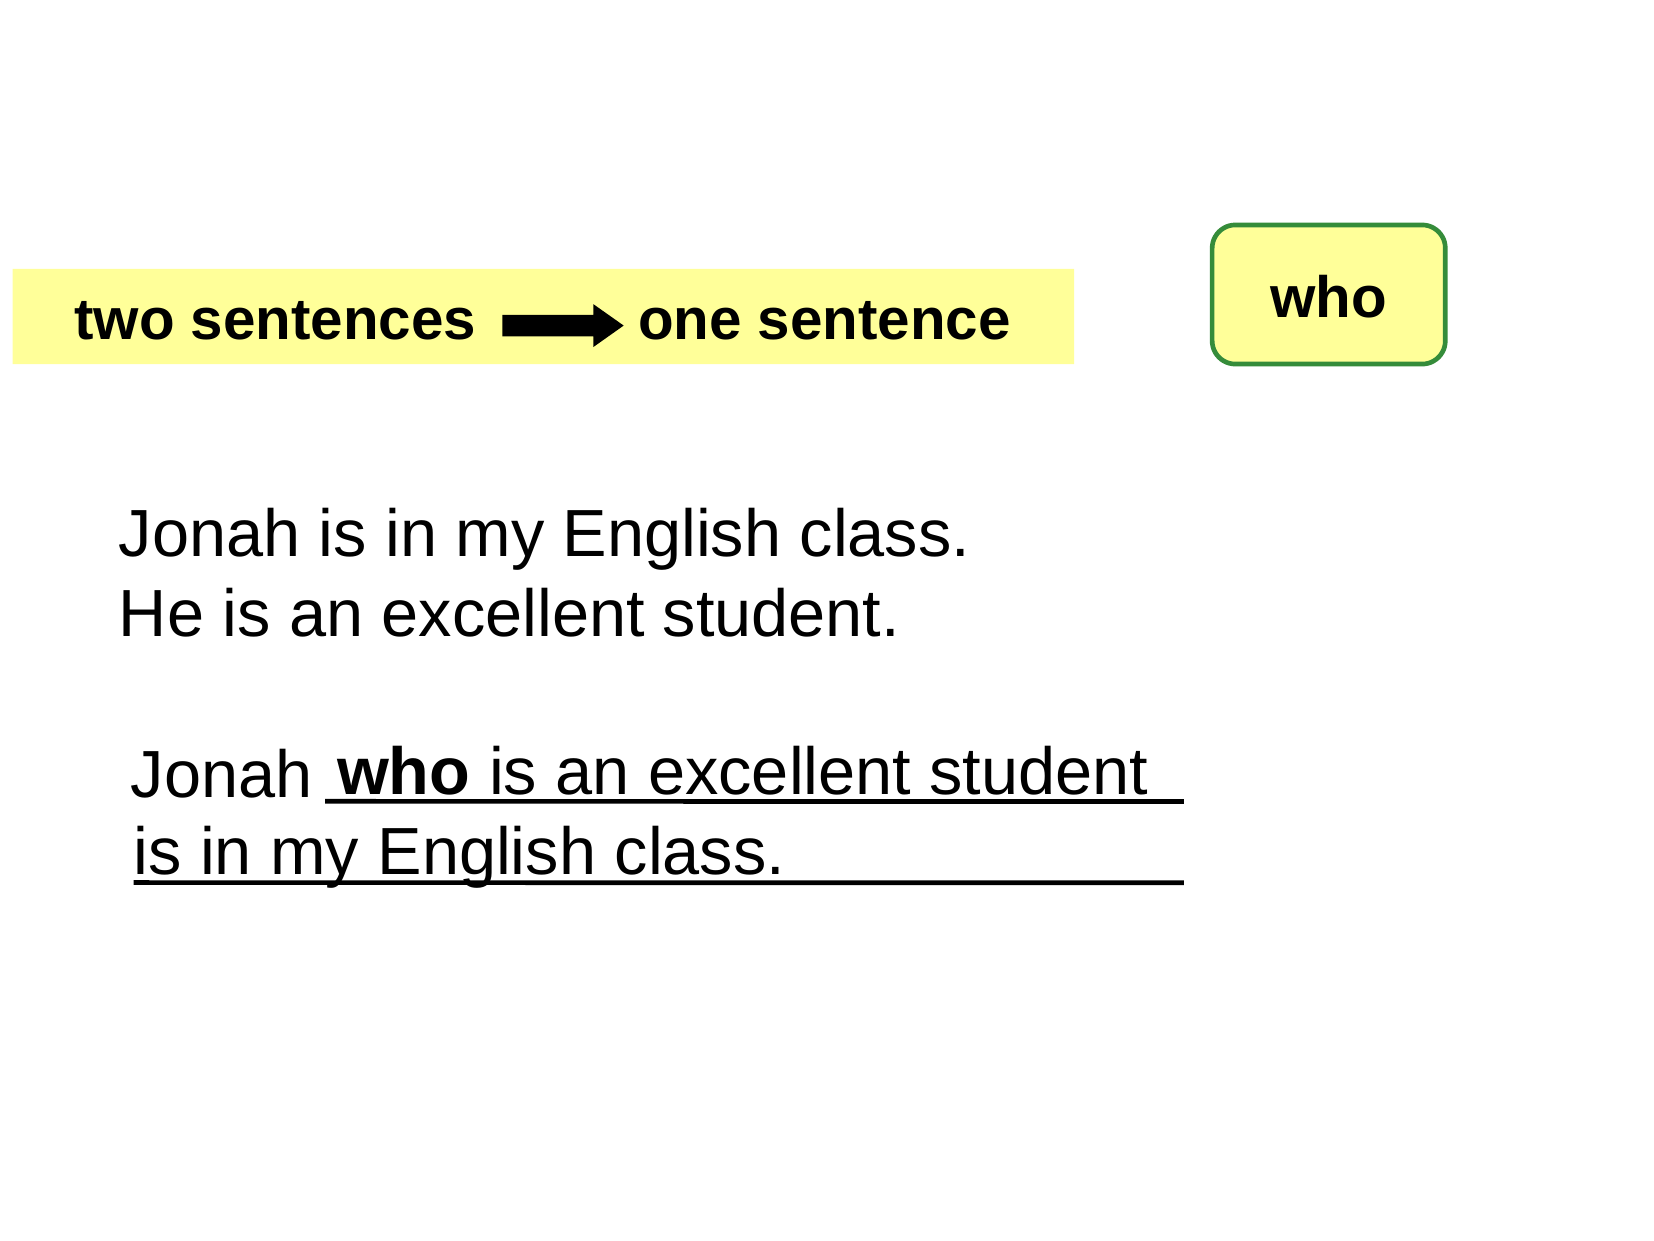

12-1,12-2 LET’S PRACTICE
who
two sentences one sentence
Jonah is in my English class.
He is an excellent student.
 who is an excellent student
is in my English class.
Jonah